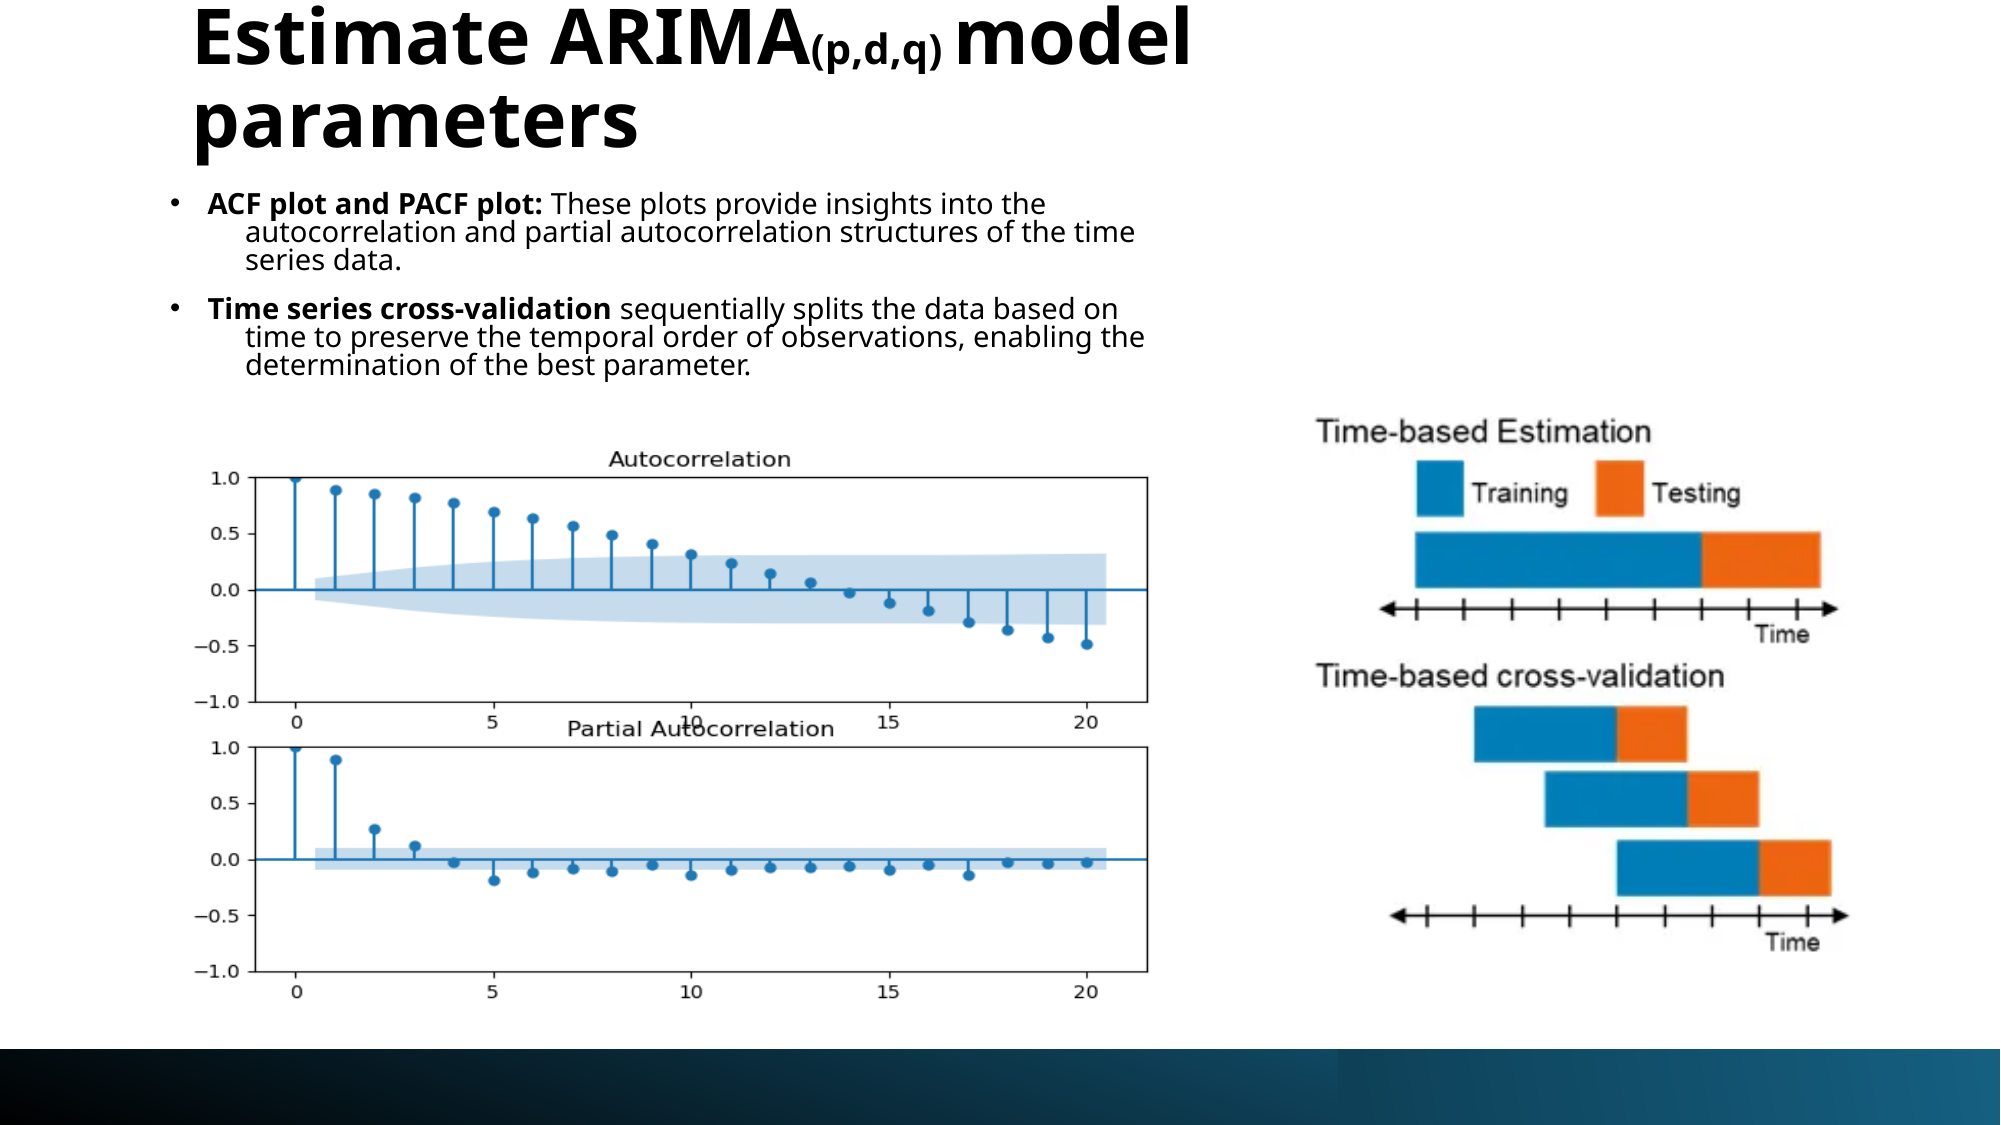

# Estimate ARIMA(p,d,q) model parameters
ACF plot and PACF plot: These plots provide insights into the autocorrelation and partial autocorrelation structures of the time series data.
Time series cross-validation sequentially splits the data based on time to preserve the temporal order of observations, enabling the determination of the best parameter.